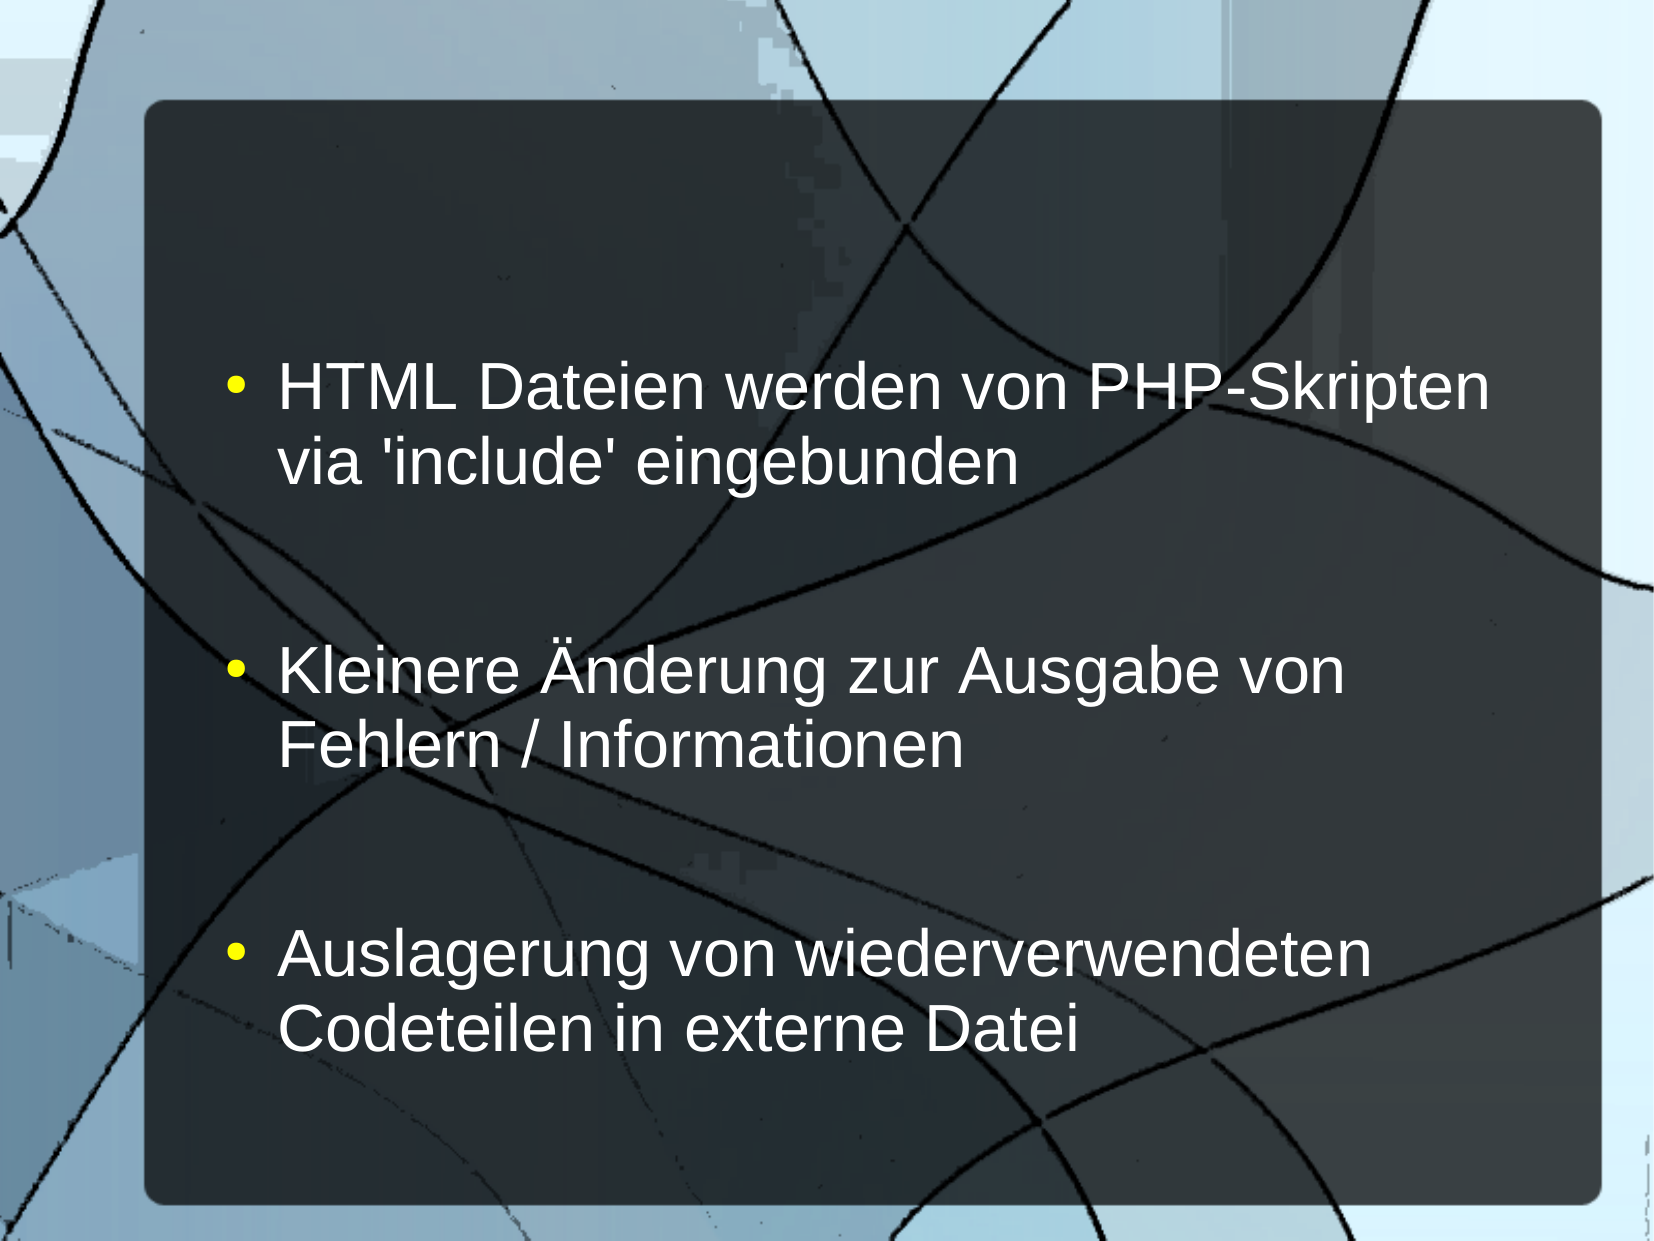

# HTML Dateien werden von PHP-Skripten via 'include' eingebunden
Kleinere Änderung zur Ausgabe von Fehlern / Informationen
Auslagerung von wiederverwendeten Codeteilen in externe Datei